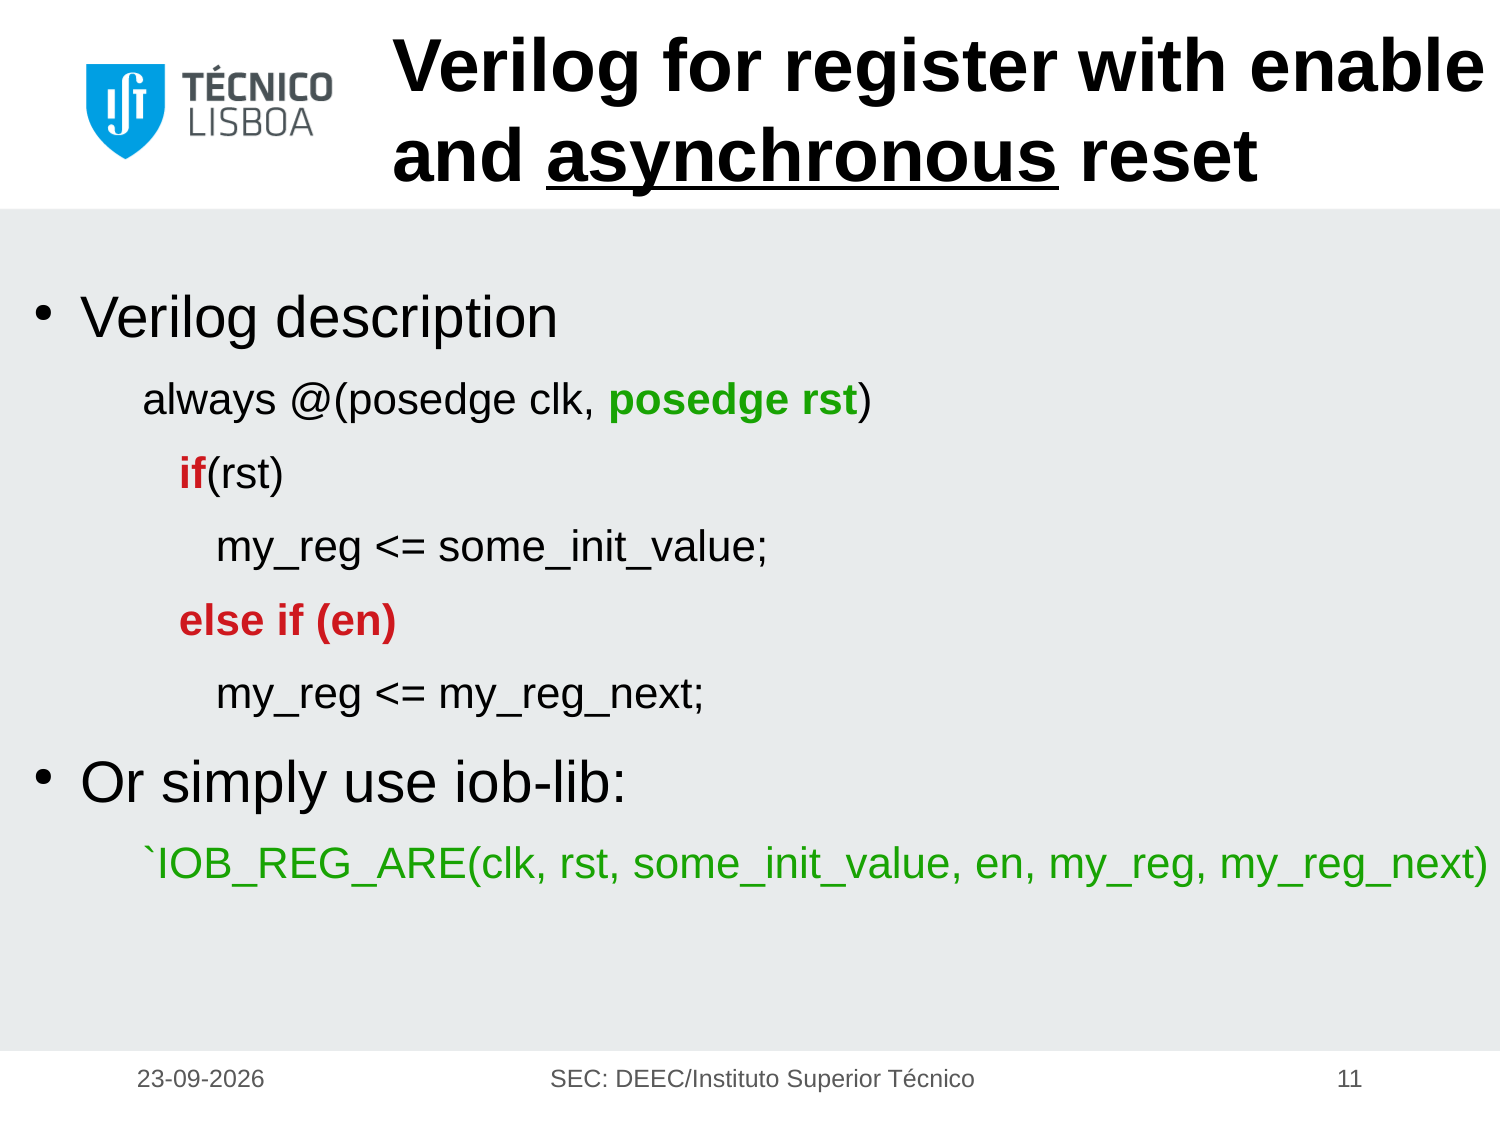

# Verilog for register with enable and asynchronous reset
Verilog description
always @(posedge clk, posedge rst)
 if(rst)
 my_reg <= some_init_value;
 else if (en)
 my_reg <= my_reg_next;
Or simply use iob-lib:
`IOB_REG_ARE(clk, rst, some_init_value, en, my_reg, my_reg_next)
11